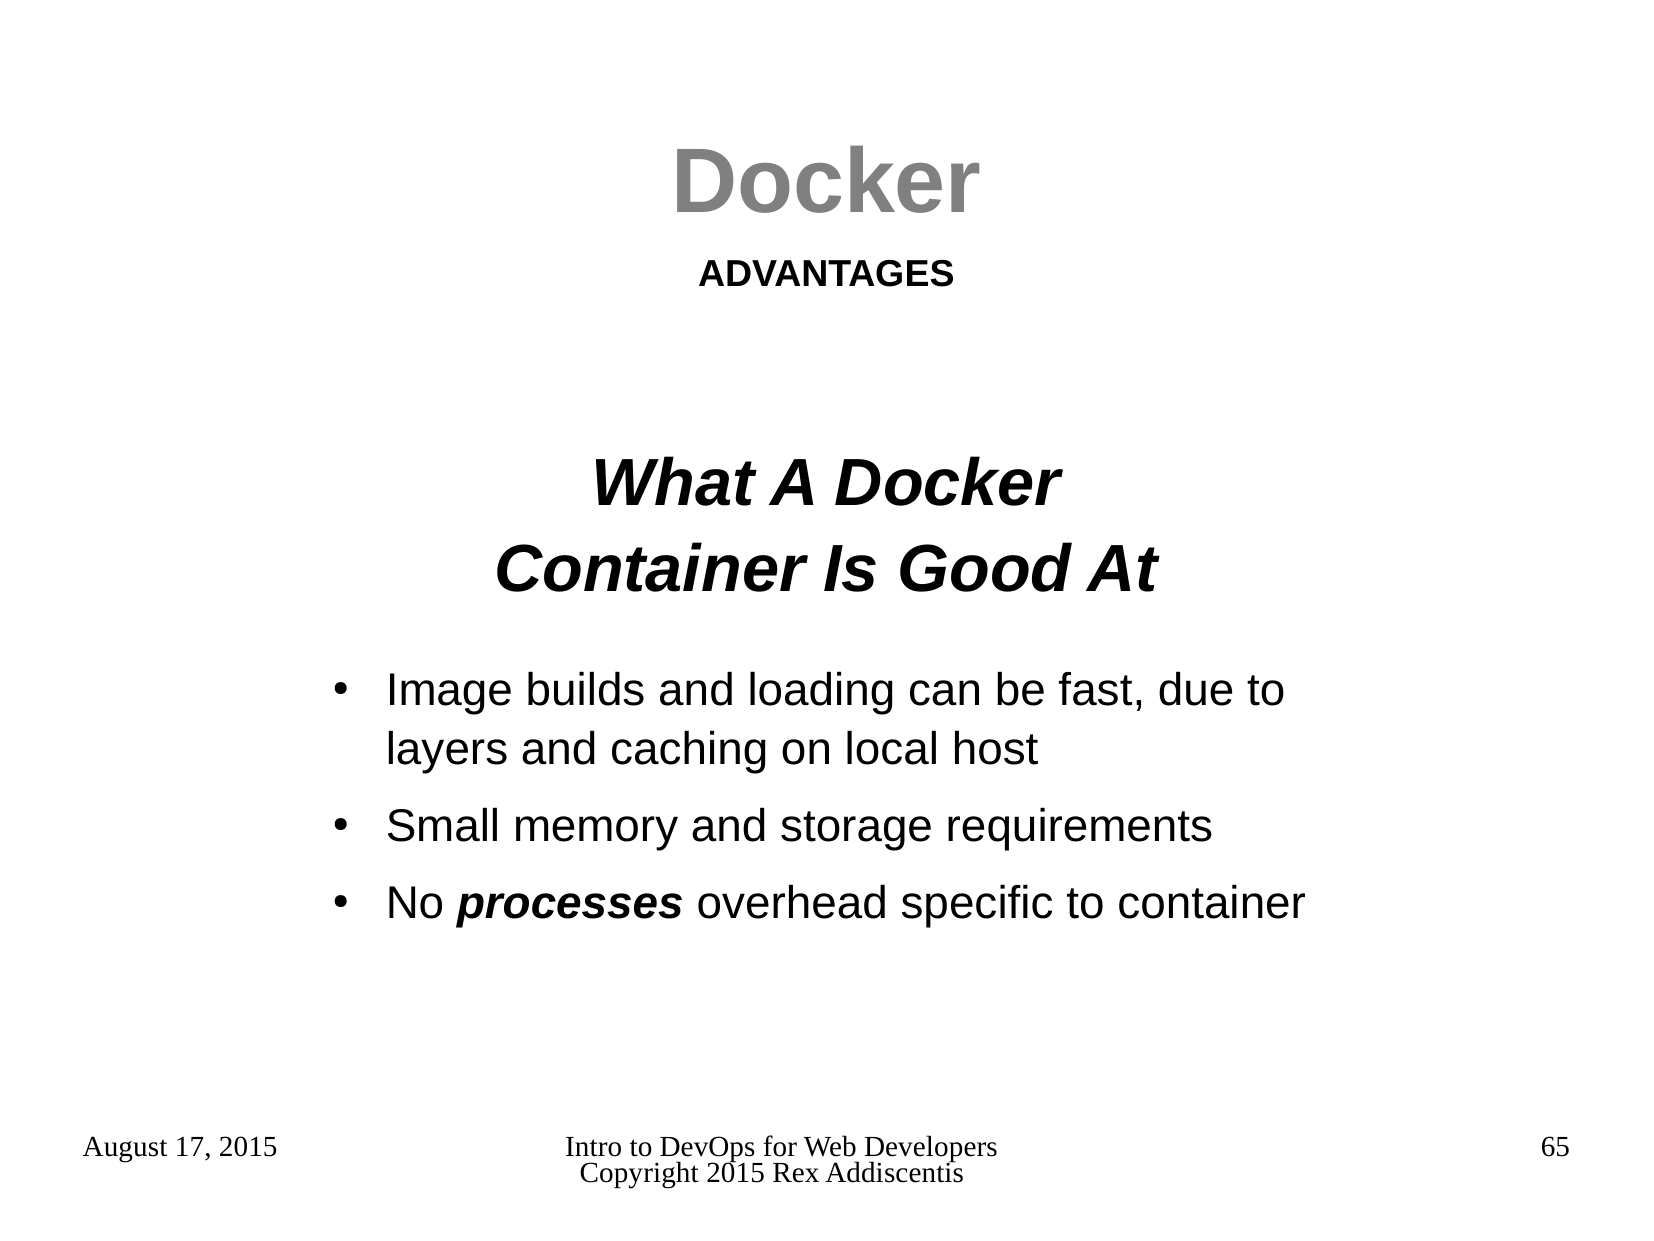

# Docker
ADVANTAGES
What A Docker
Container Is Good At
Image builds and loading can be fast, due to layers and caching on local host
Small memory and storage requirements
No processes overhead specific to container
August 17, 2015
Intro to DevOps for Web Developers Copyright 2015 Rex Addiscentis
65